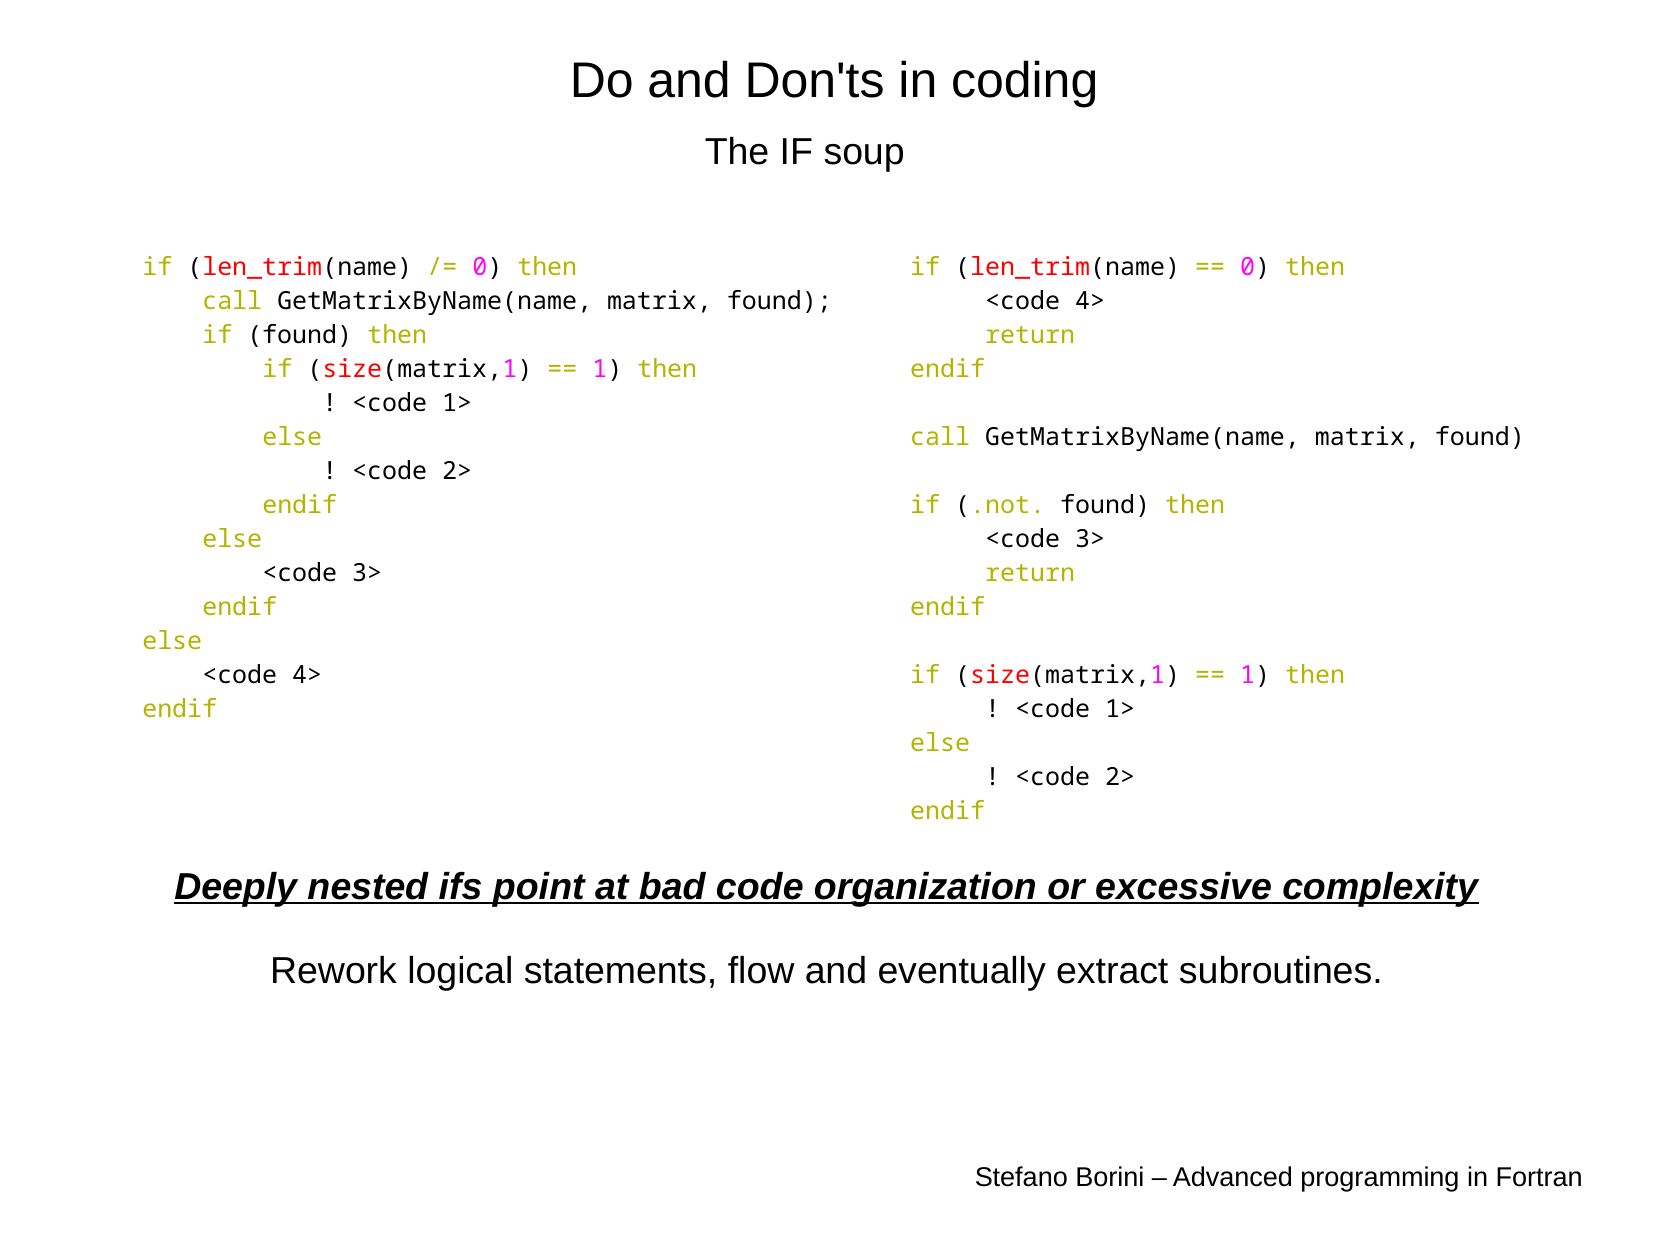

Do and Don'ts in coding
The IF soup
if (len_trim(name) /= 0) then
 call GetMatrixByName(name, matrix, found);
 if (found) then
 if (size(matrix,1) == 1) then
 ! <code 1>
 else
 ! <code 2>
 endif
 else
 <code 3>
 endif
else
 <code 4>
endif
if (len_trim(name) == 0) then
 	<code 4>
	return
endif
call GetMatrixByName(name, matrix, found)
if (.not. found) then
	<code 3>
	return
endif
if (size(matrix,1) == 1) then
	! <code 1>
else
	! <code 2>
endif
Deeply nested ifs point at bad code organization or excessive complexity
Rework logical statements, flow and eventually extract subroutines.
Stefano Borini – Advanced programming in Fortran